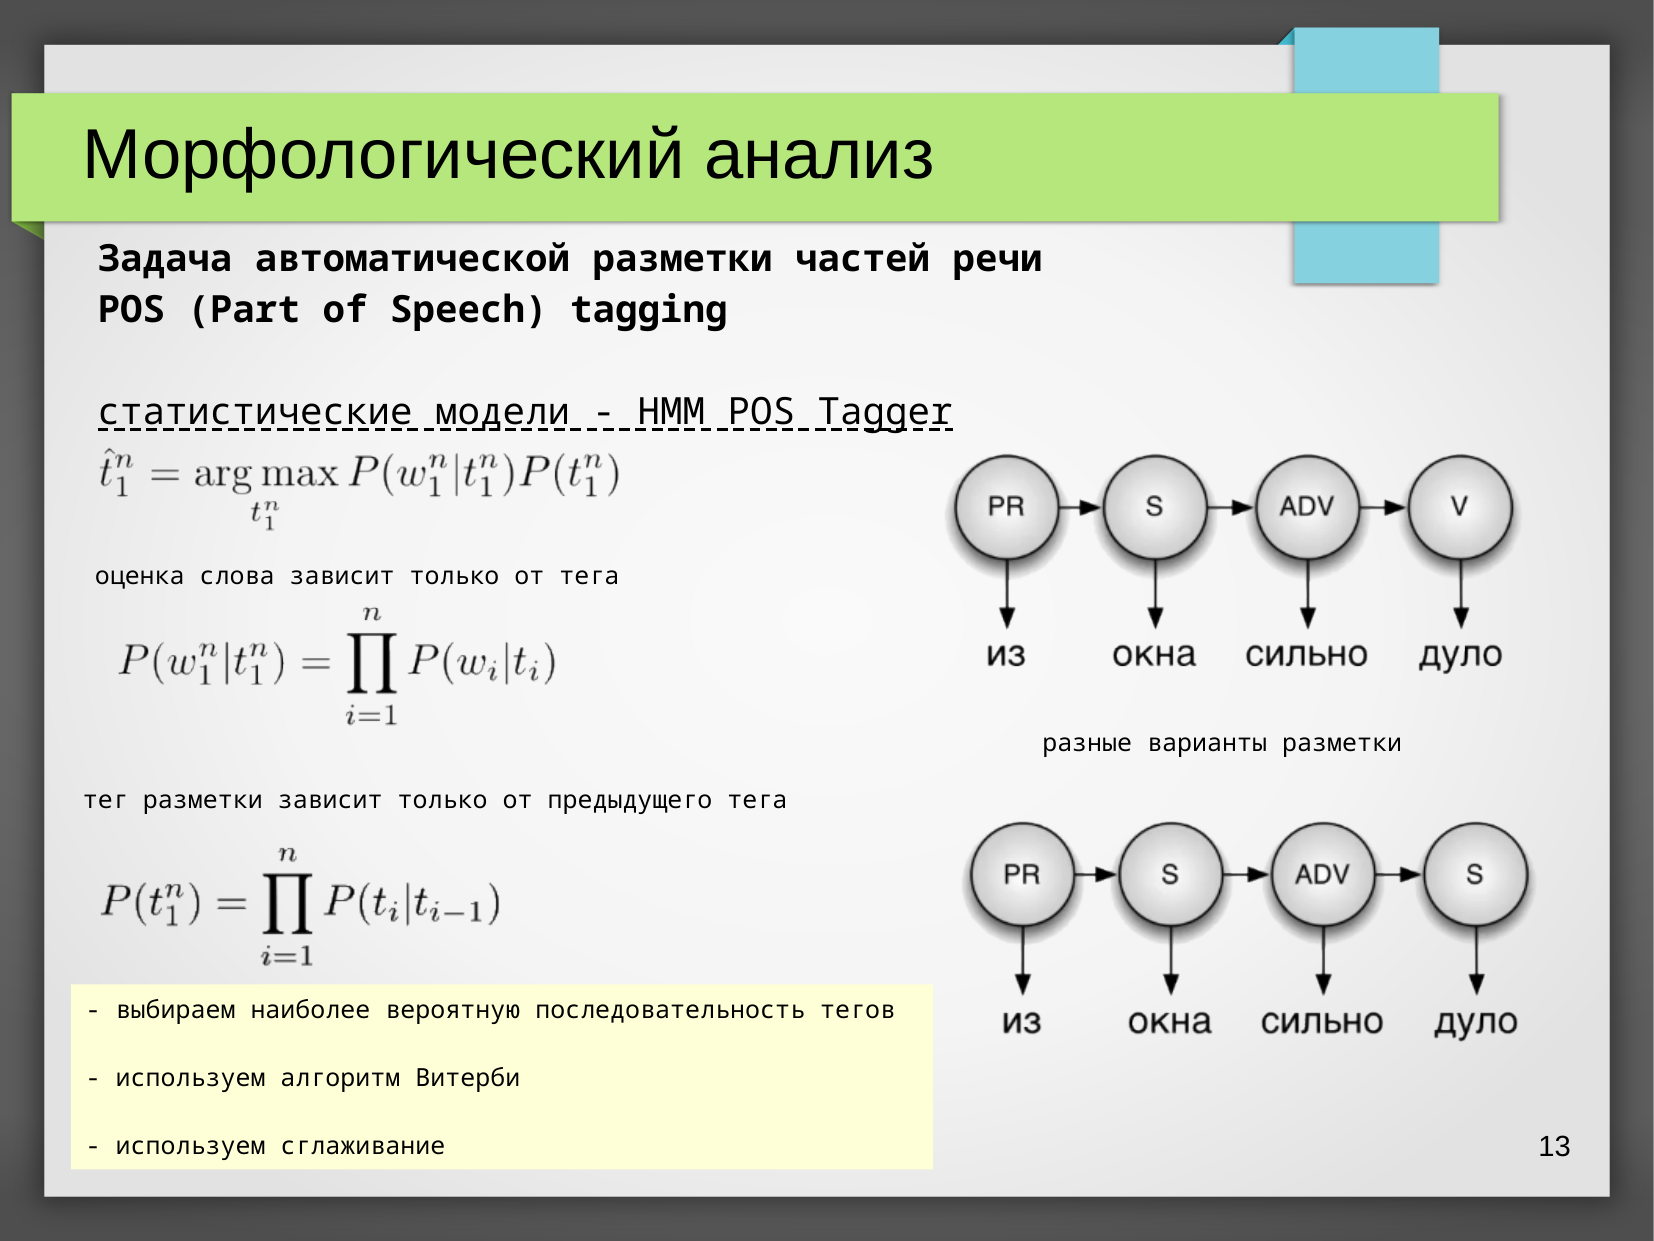

# Морфологический анализ
Задача автоматической разметки частей речи
POS (Part of Speech) tagging
статистические модели - HMM POS Tagger
оценка слова зависит только от тега
разные варианты разметки
тег разметки зависит только от предыдущего тега
- выбираем наиболее вероятную последовательность тегов
- используем алгоритм Витерби
- используем сглаживание
13